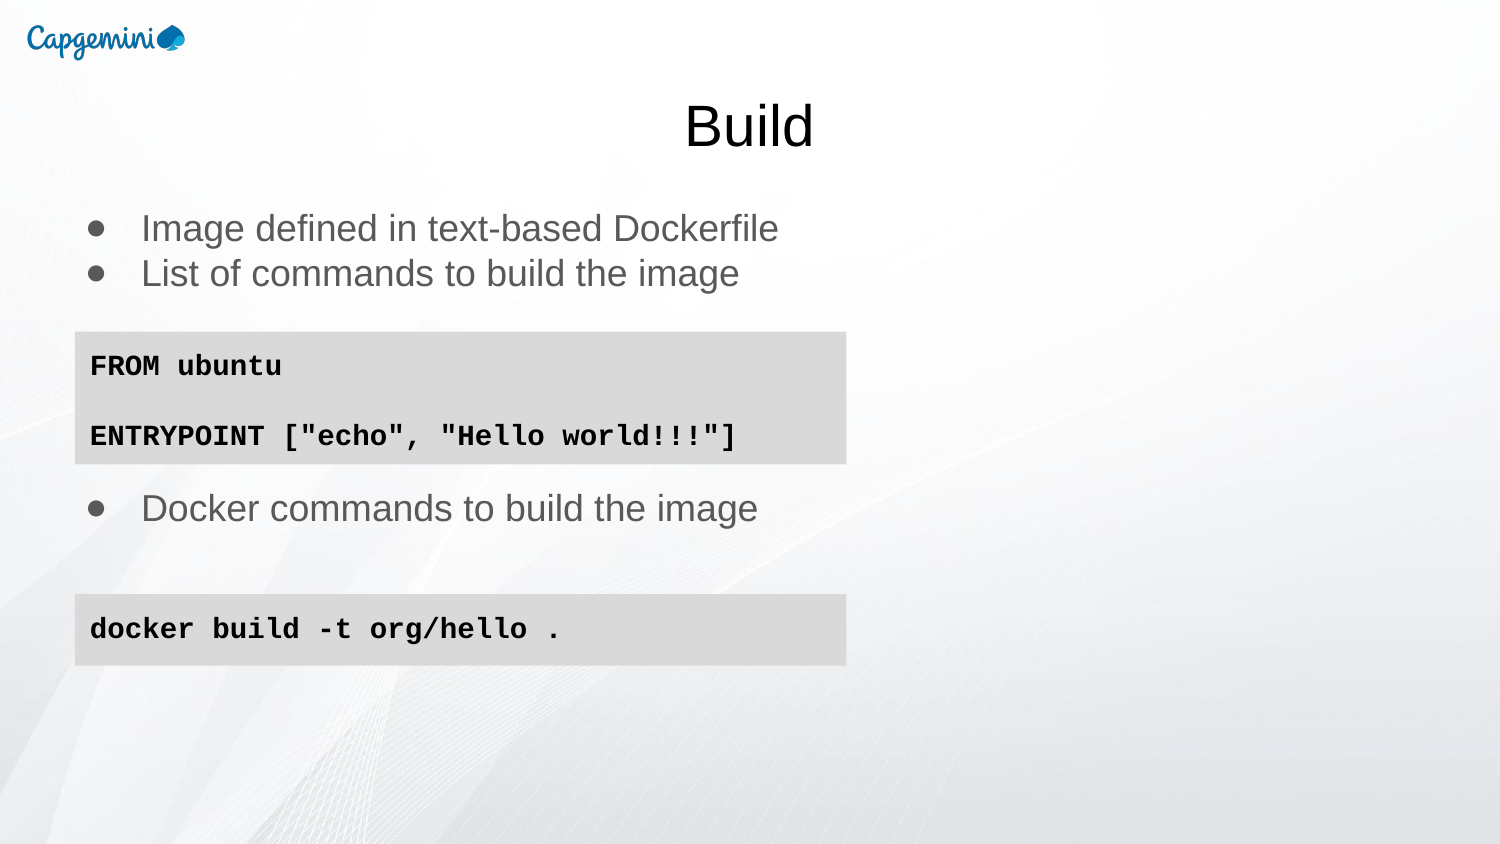

# Build
Image defined in text-based Dockerfile
List of commands to build the image
Docker commands to build the image
FROM ubuntu
ENTRYPOINT ["echo", "Hello world!!!"]
docker build -t org/hello .